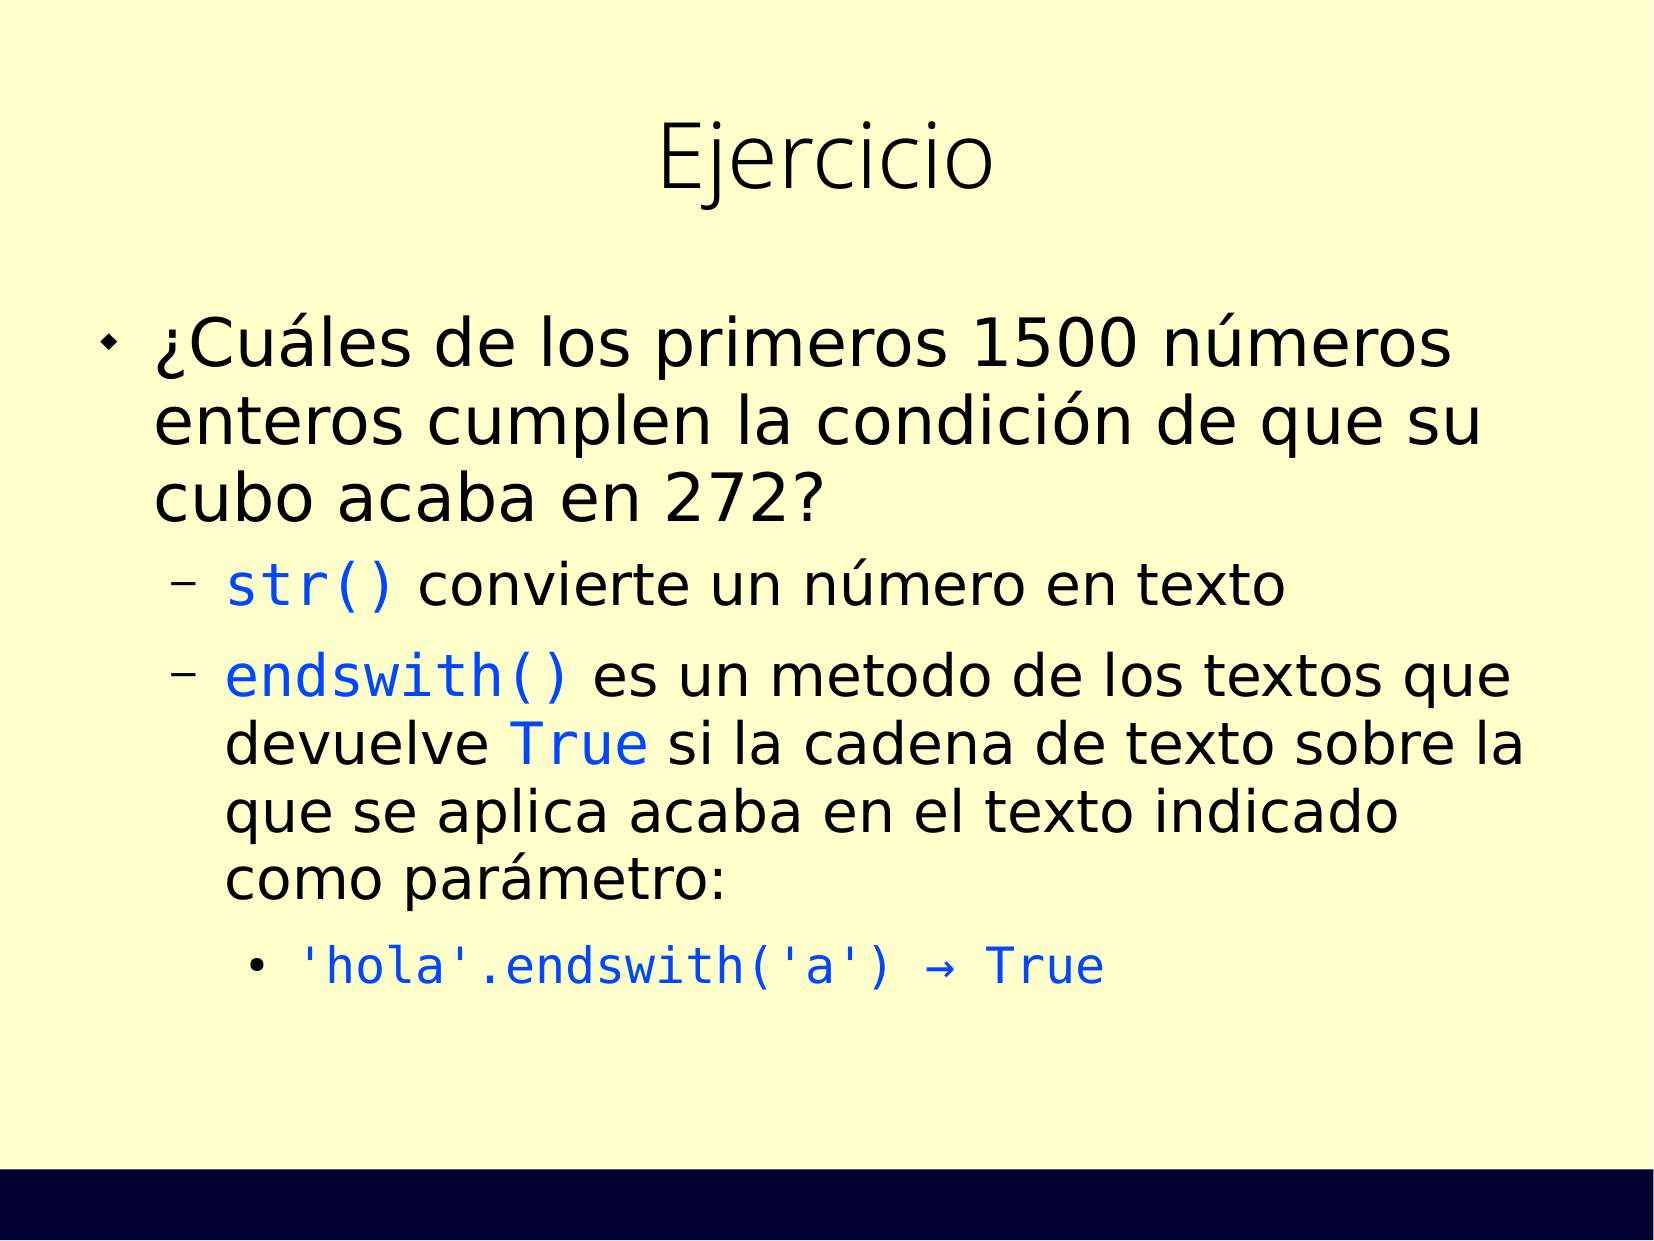

# Ejercicio
¿Cuáles de los primeros 1500 números enteros cumplen la condición de que su cubo acaba en 272?
str() convierte un número en texto
endswith() es un metodo de los textos que devuelve True si la cadena de texto sobre la que se aplica acaba en el texto indicado como parámetro:
'hola'.endswith('a') → True